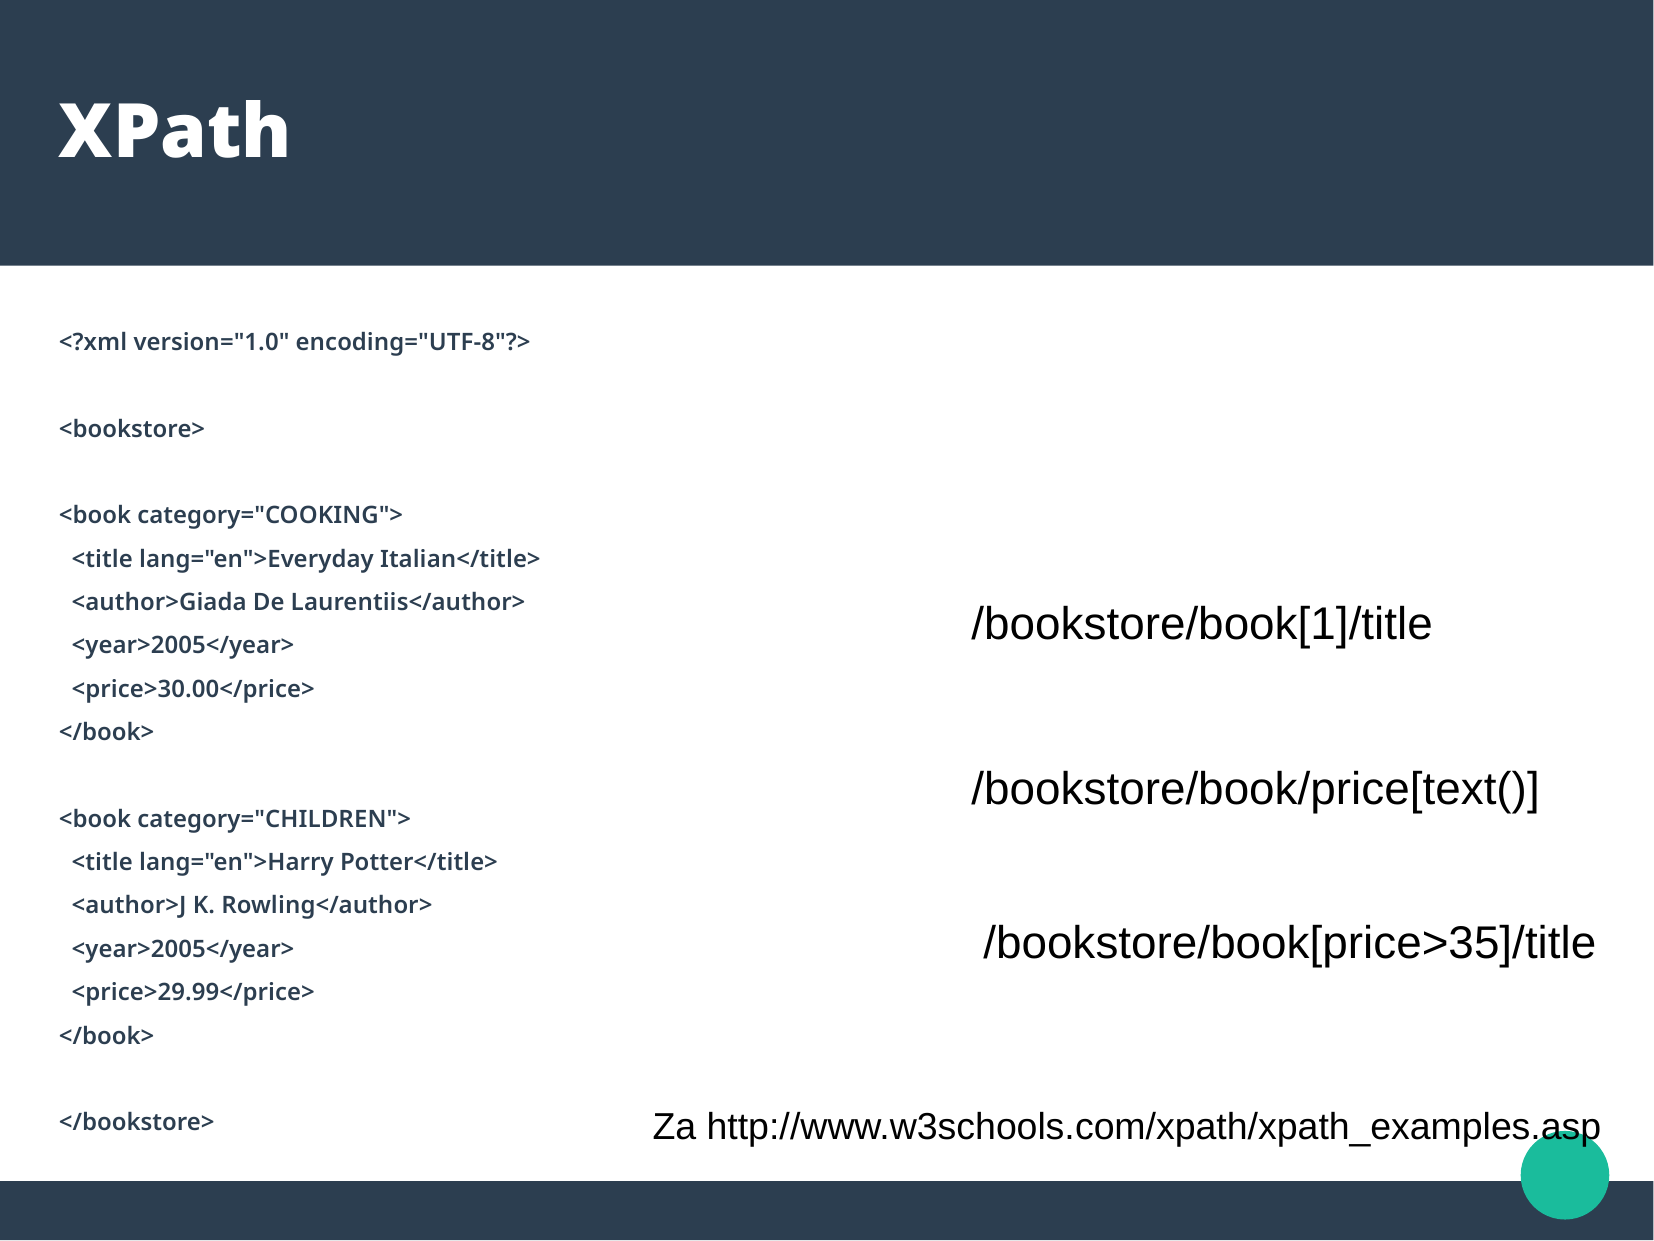

# XPath
<?xml version="1.0" encoding="UTF-8"?>
<bookstore>
<book category="COOKING">
 <title lang="en">Everyday Italian</title>
 <author>Giada De Laurentiis</author>
 <year>2005</year>
 <price>30.00</price>
</book>
<book category="CHILDREN">
 <title lang="en">Harry Potter</title>
 <author>J K. Rowling</author>
 <year>2005</year>
 <price>29.99</price>
</book>
</bookstore>
/bookstore/book[1]/title
/bookstore/book/price[text()]
/bookstore/book[price>35]/title
Za http://www.w3schools.com/xpath/xpath_examples.asp